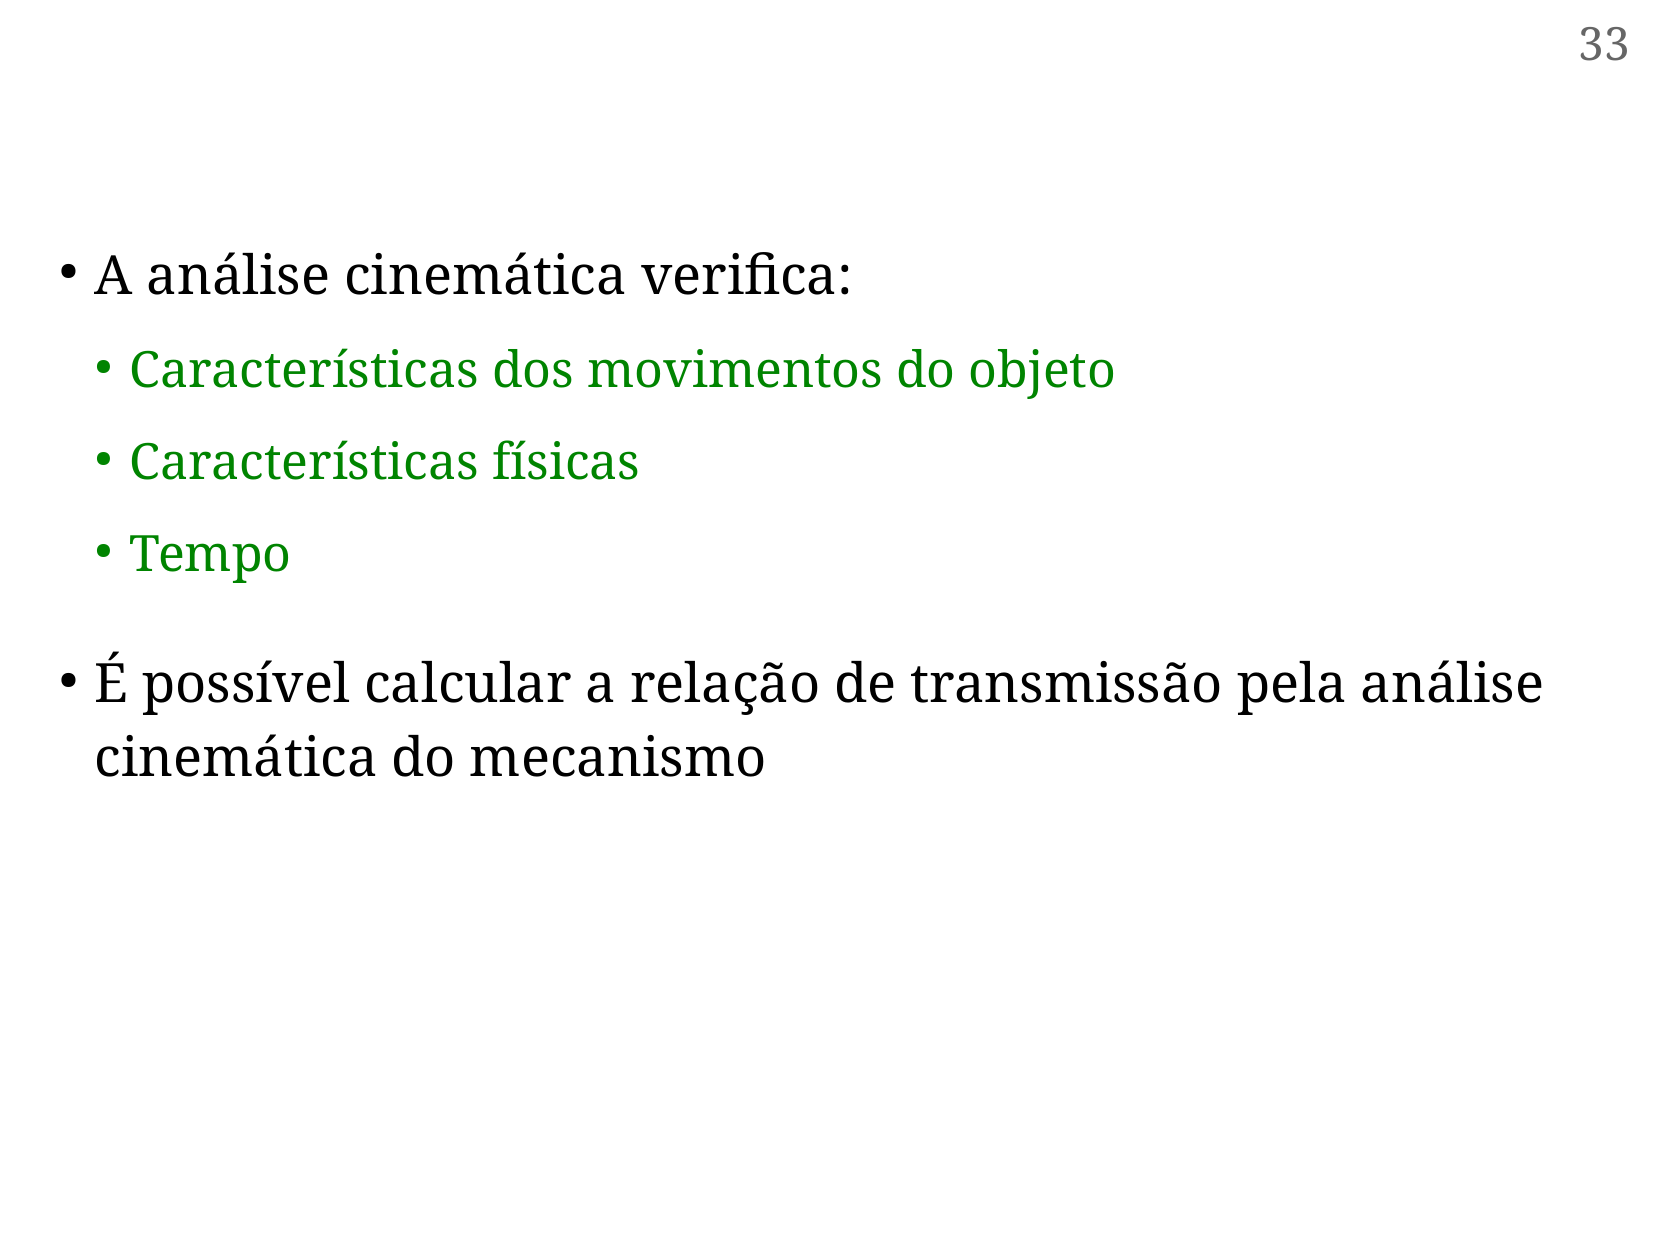

33
#
A análise cinemática verifica:
Características dos movimentos do objeto
Características físicas
Tempo
É possível calcular a relação de transmissão pela análise cinemática do mecanismo